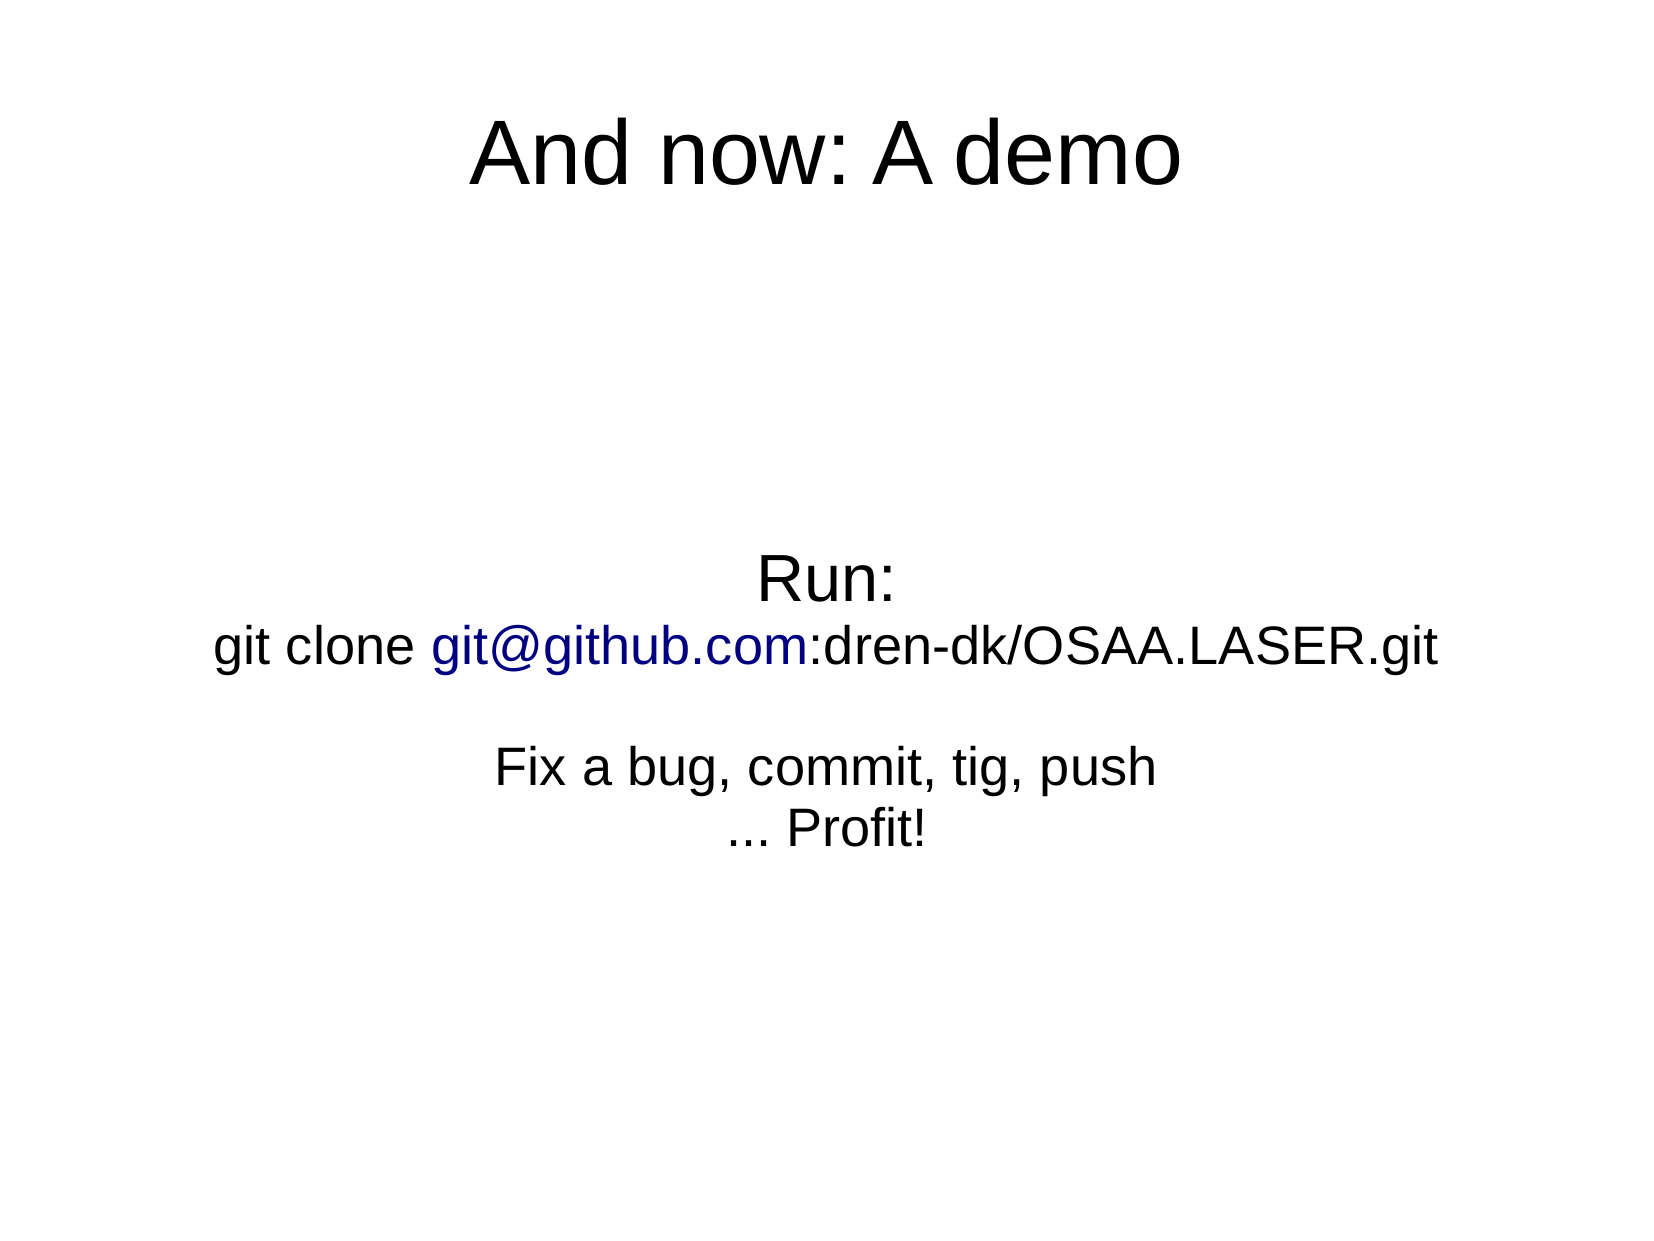

# And now: A demo
Run:
git clone git@github.com:dren-dk/OSAA.LASER.git
Fix a bug, commit, tig, push
... Profit!